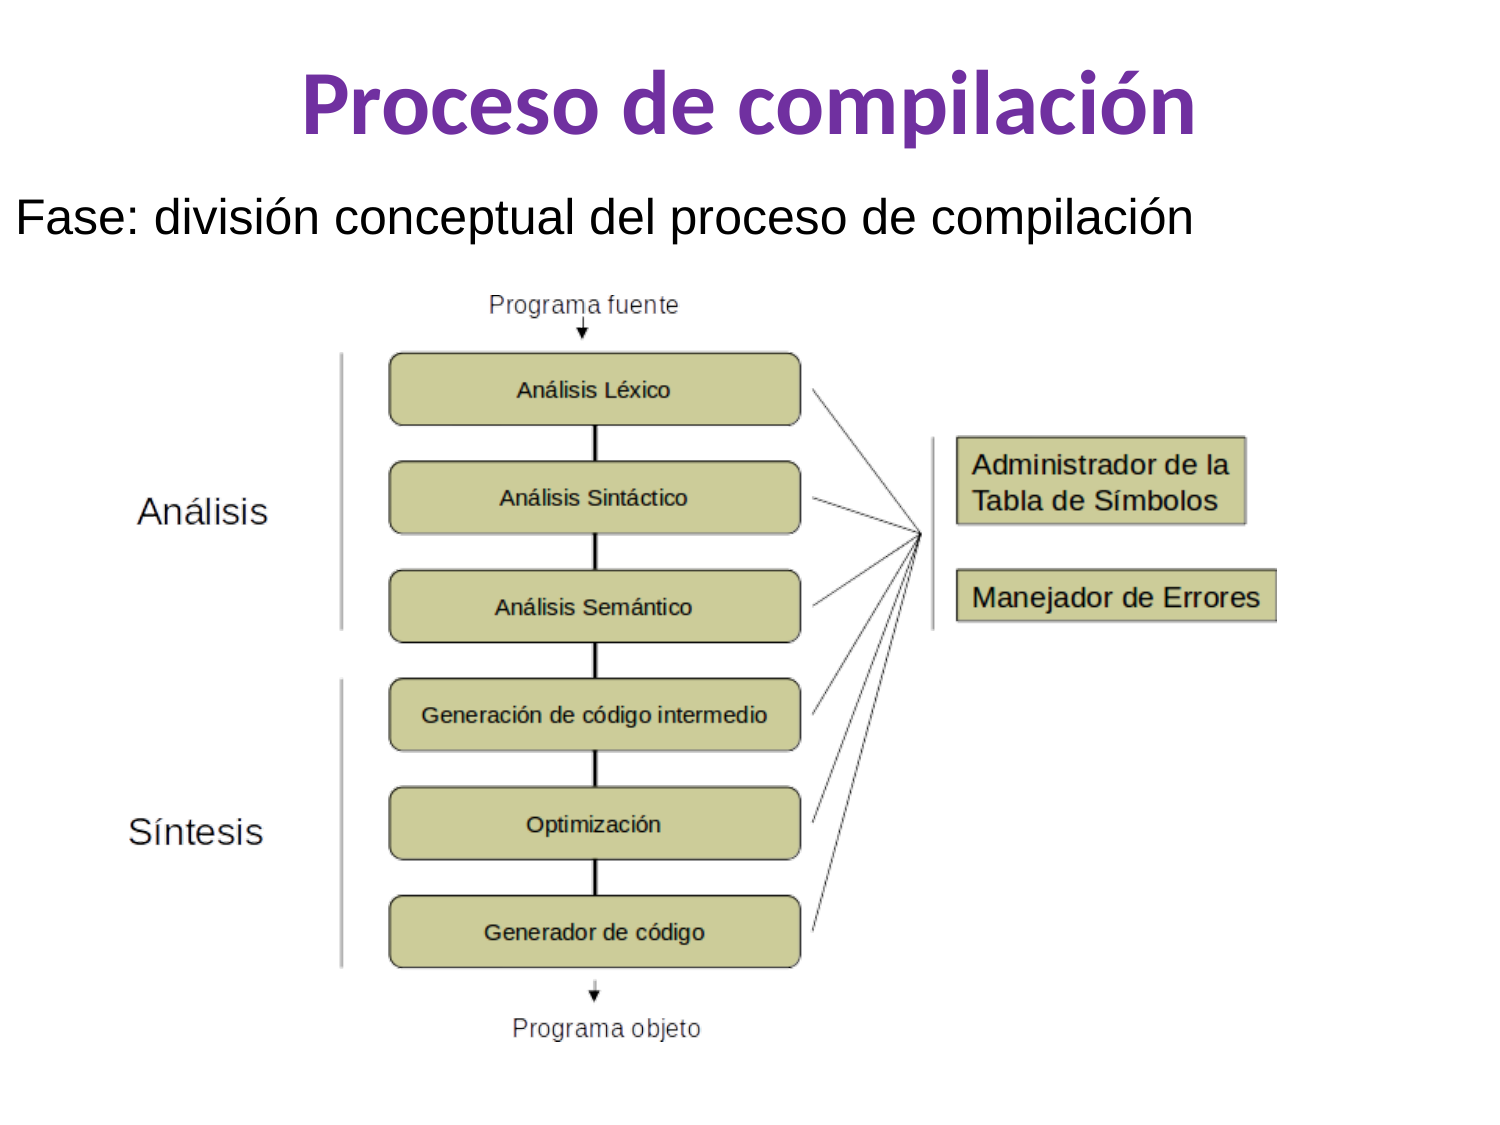

# Proceso de compilación
Fase: división conceptual del proceso de compilación